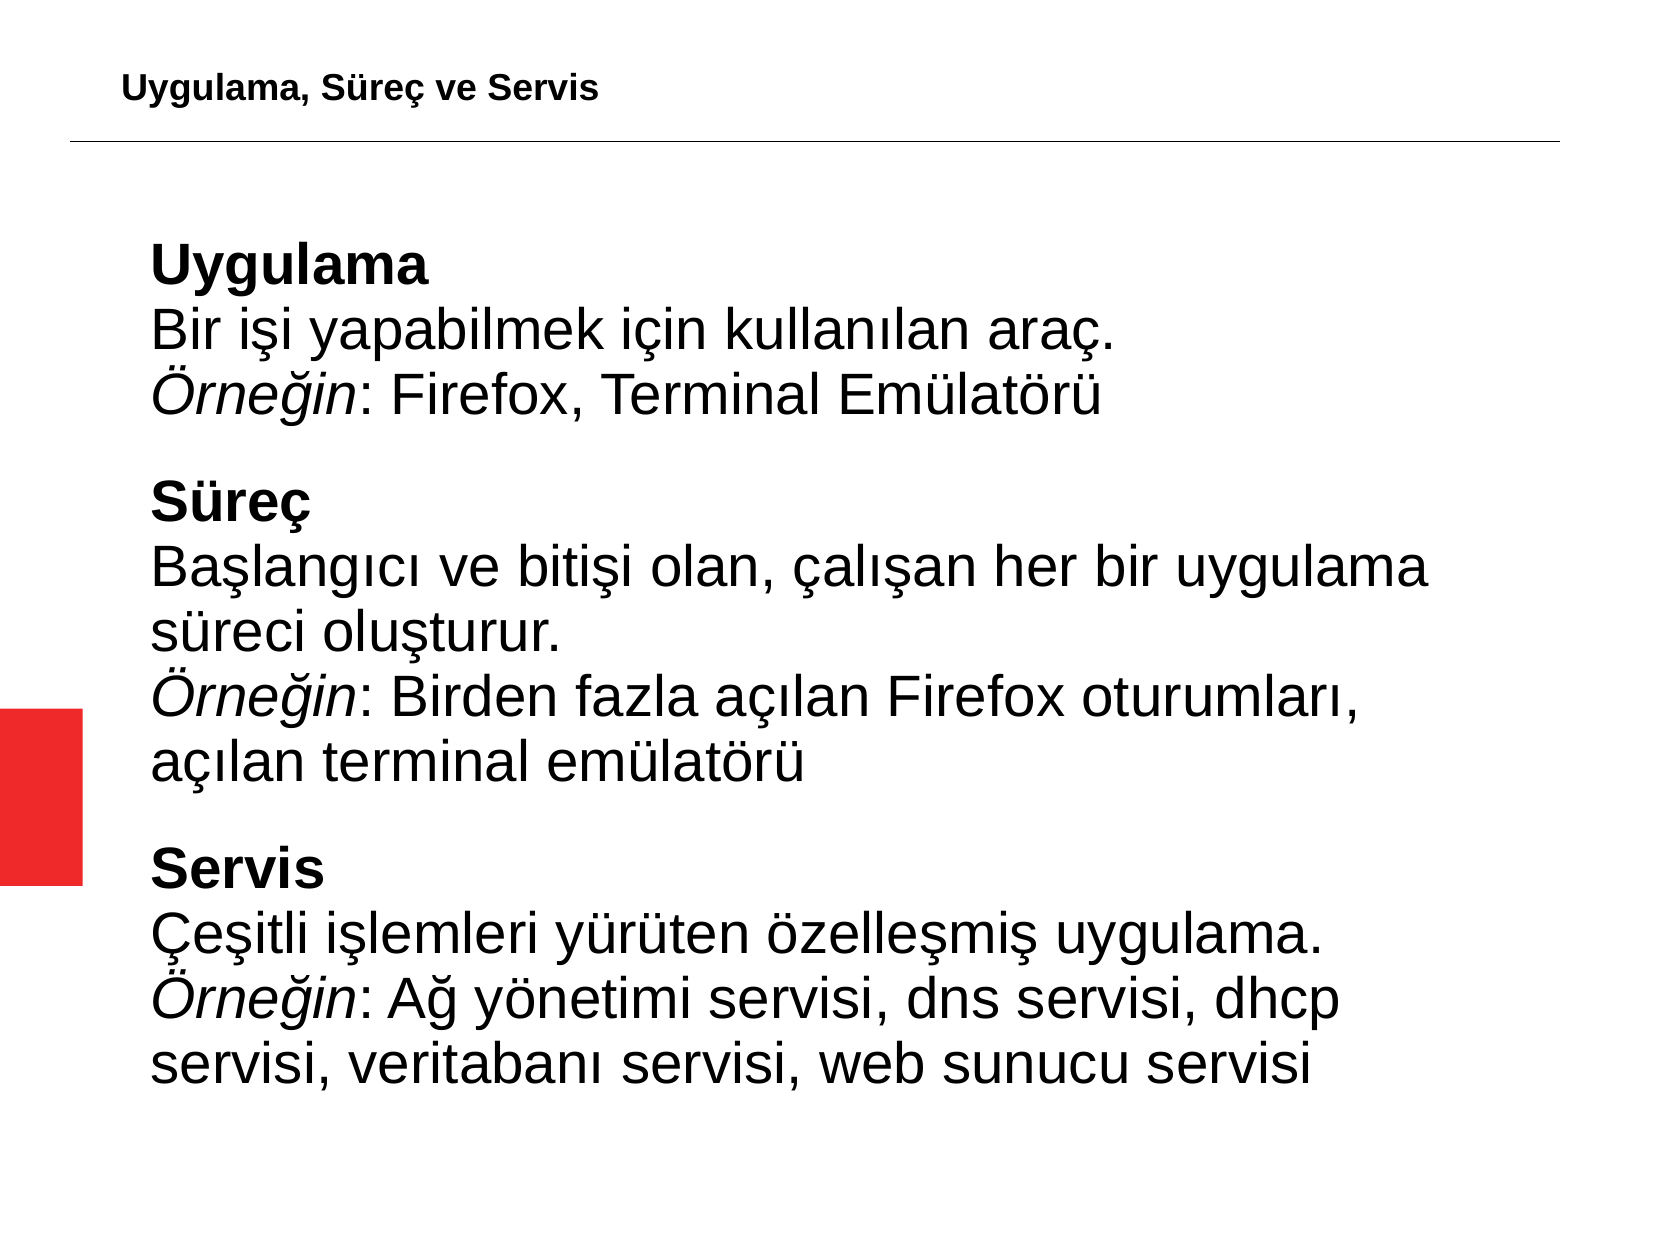

Uygulama, Süreç ve Servis
Uygulama
Bir işi yapabilmek için kullanılan araç.
Örneğin: Firefox, Terminal Emülatörü
Süreç
Başlangıcı ve bitişi olan, çalışan her bir uygulama süreci oluşturur.
Örneğin: Birden fazla açılan Firefox oturumları, açılan terminal emülatörü
Servis
Çeşitli işlemleri yürüten özelleşmiş uygulama.
Örneğin: Ağ yönetimi servisi, dns servisi, dhcp servisi, veritabanı servisi, web sunucu servisi